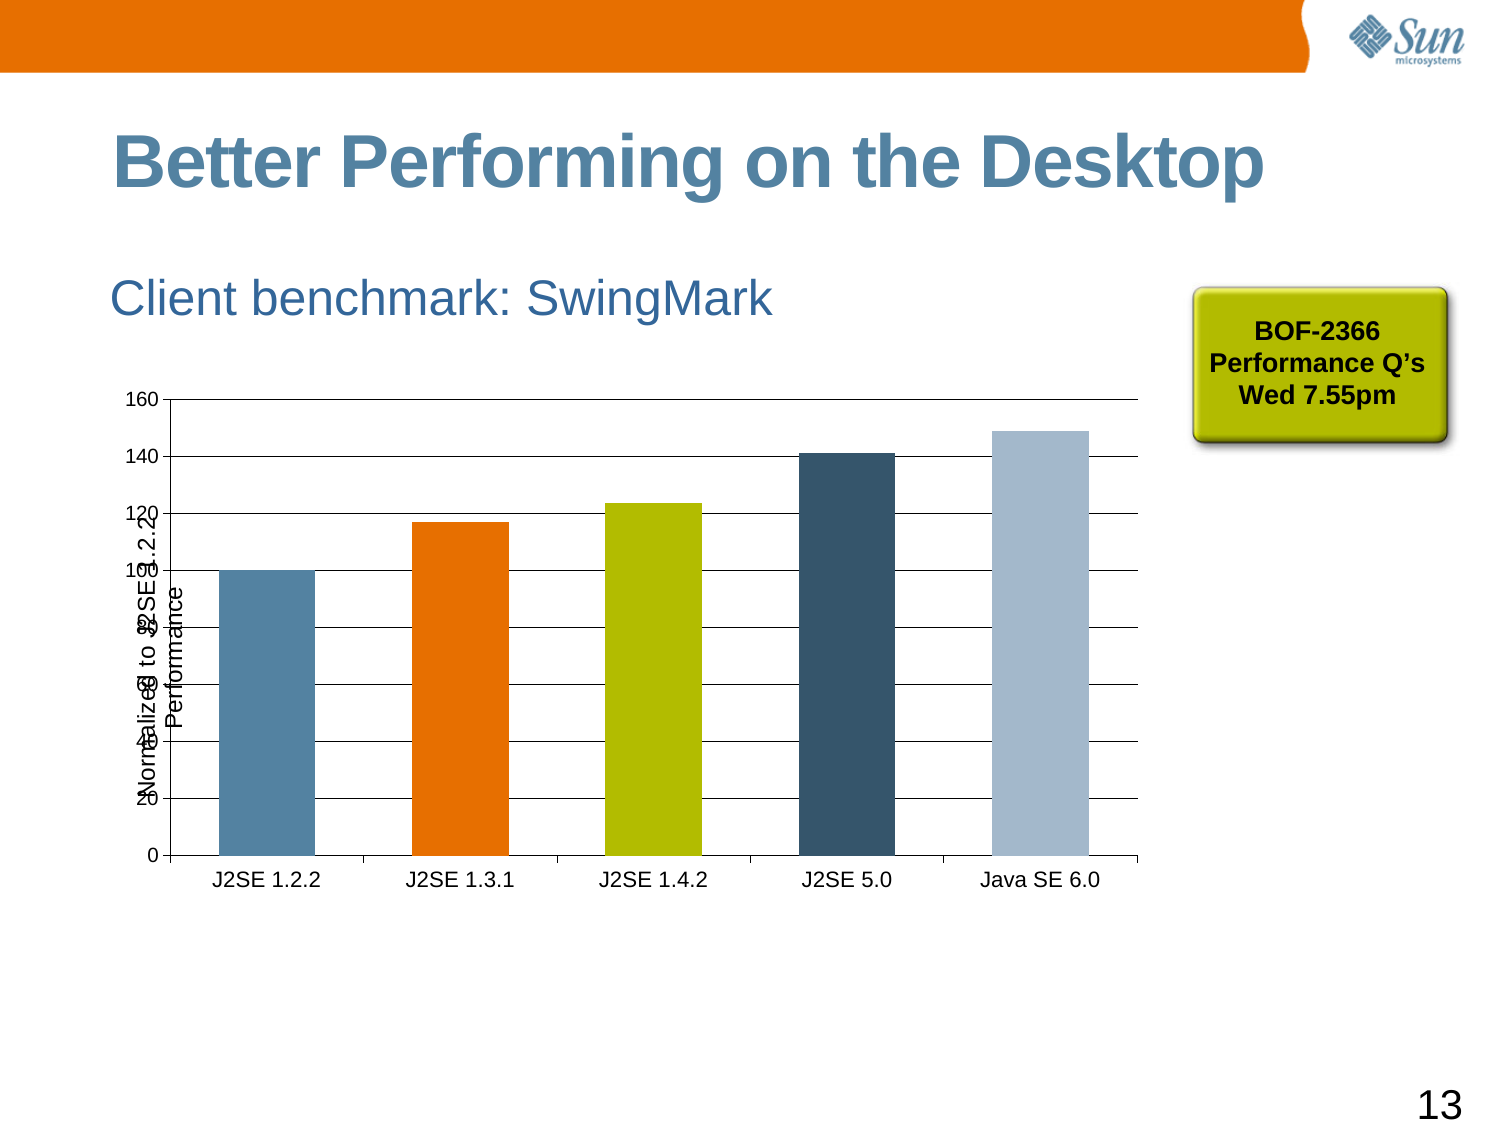

# Better Performing on the Desktop
Client benchmark: SwingMark
BOF-2366
Performance Q’s
Wed 7.55pm
### Chart
| Category | Score |
|---|---|
| J2SE 1.2.2 | 100.0 |
| J2SE 1.3.1 | 116.92 |
| J2SE 1.4.2 | 123.73 |
| J2SE 5.0 | 141.12 |
| Java SE 6.0 | 148.83 |